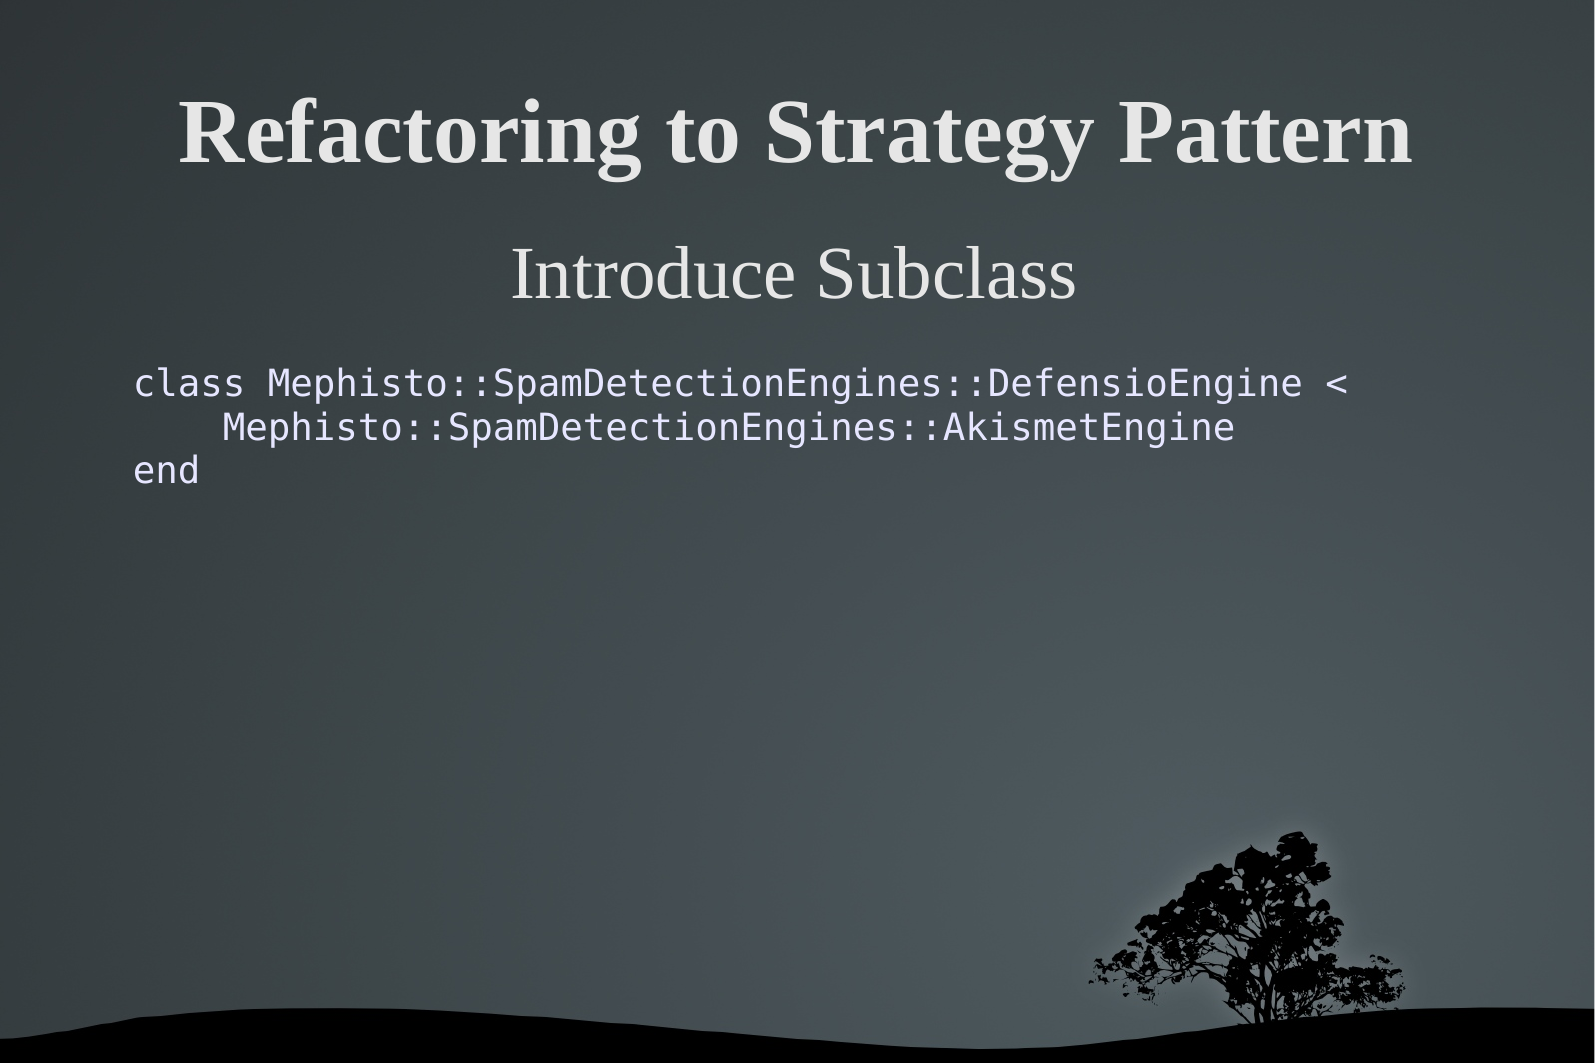

# Refactoring to Strategy Pattern
Introduce Subclass
class Mephisto::SpamDetectionEngines::DefensioEngine <
 Mephisto::SpamDetectionEngines::AkismetEngine
end